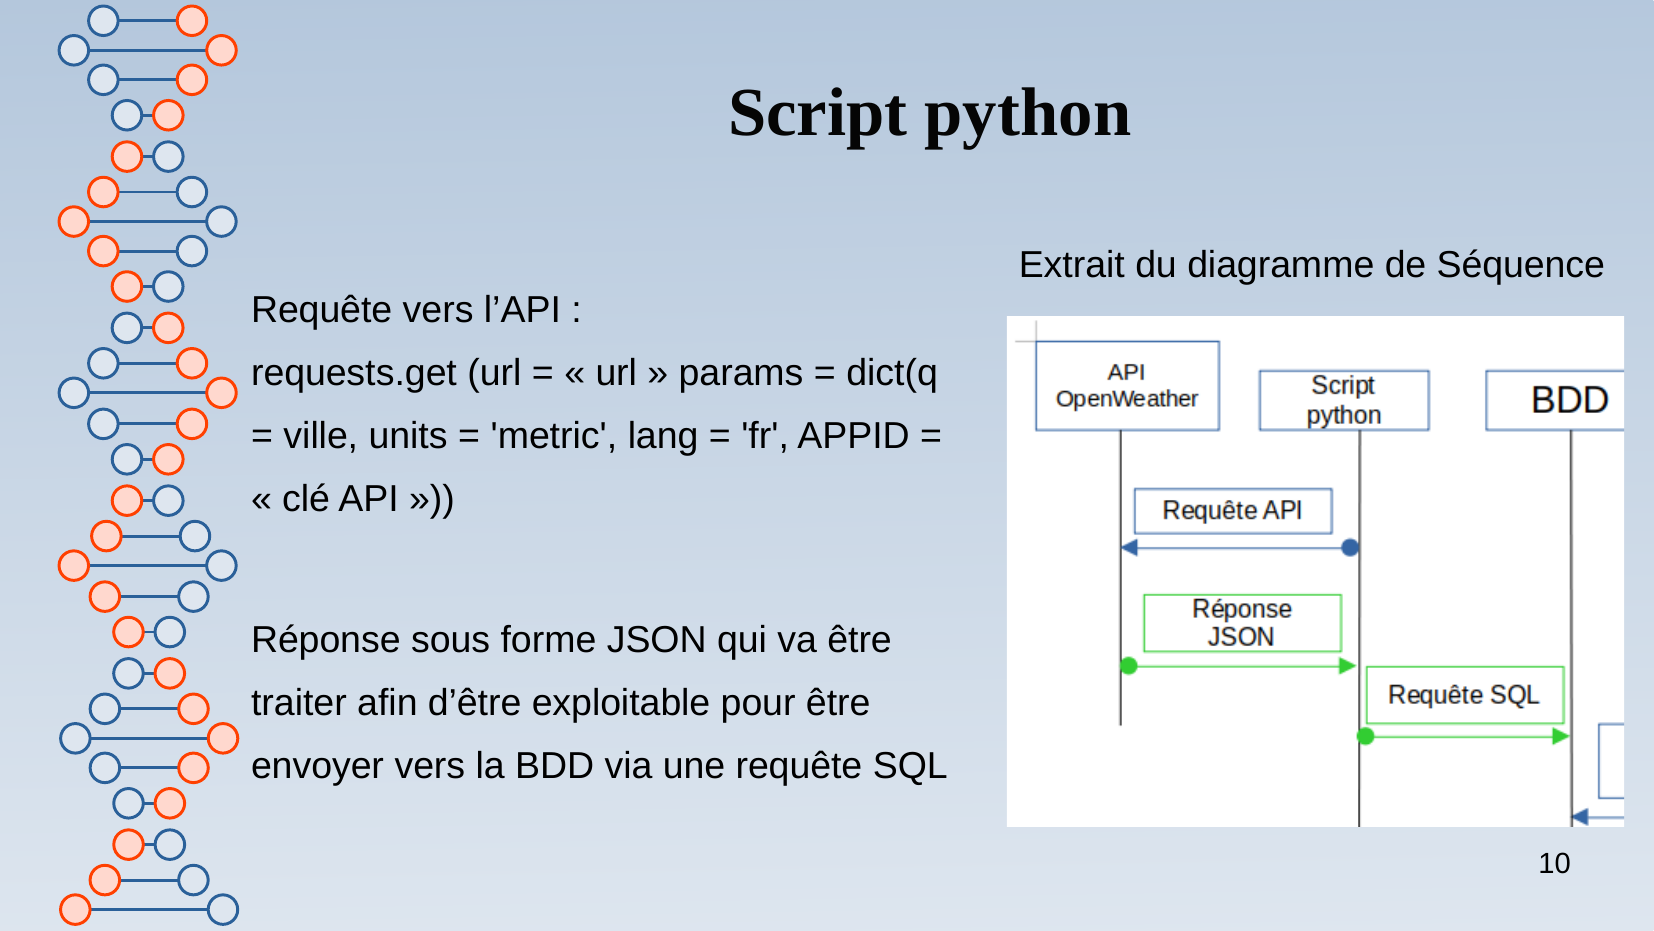

# Script python
Extrait du diagramme de Séquence
Requête vers l’API :
requests.get (url = « url » params = dict(q = ville, units = 'metric', lang = 'fr', APPID = « clé API »))
Réponse sous forme JSON qui va être traiter afin d’être exploitable pour être envoyer vers la BDD via une requête SQL
10